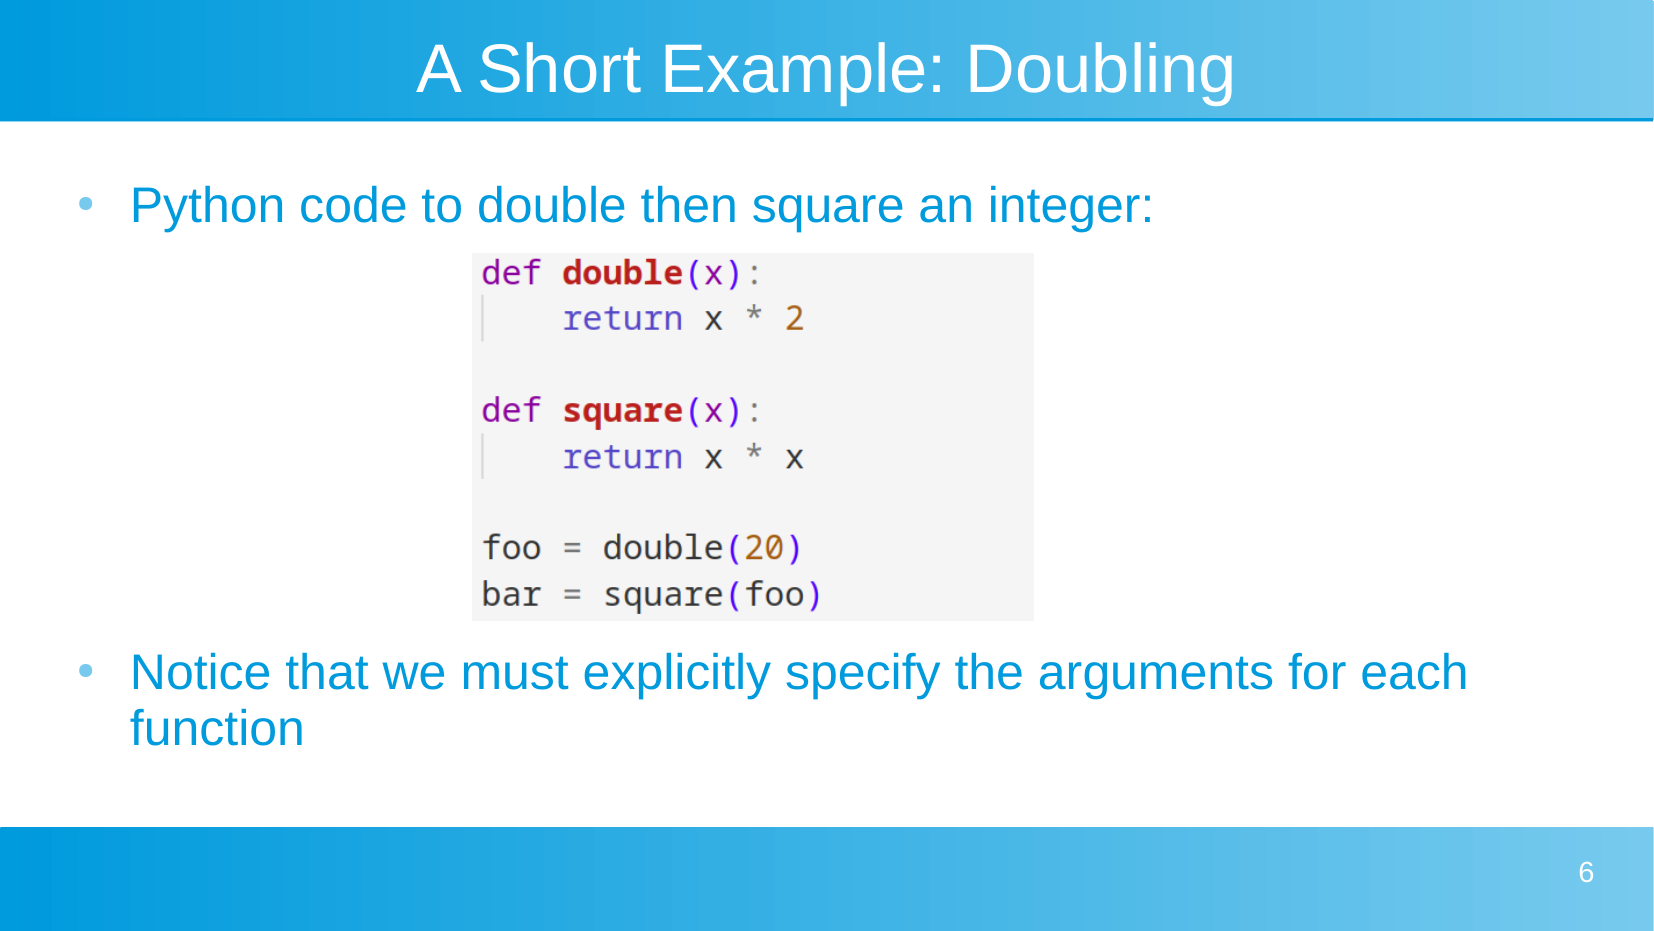

# A Short Example: Doubling
Python code to double then square an integer:
Notice that we must explicitly specify the arguments for each function
6